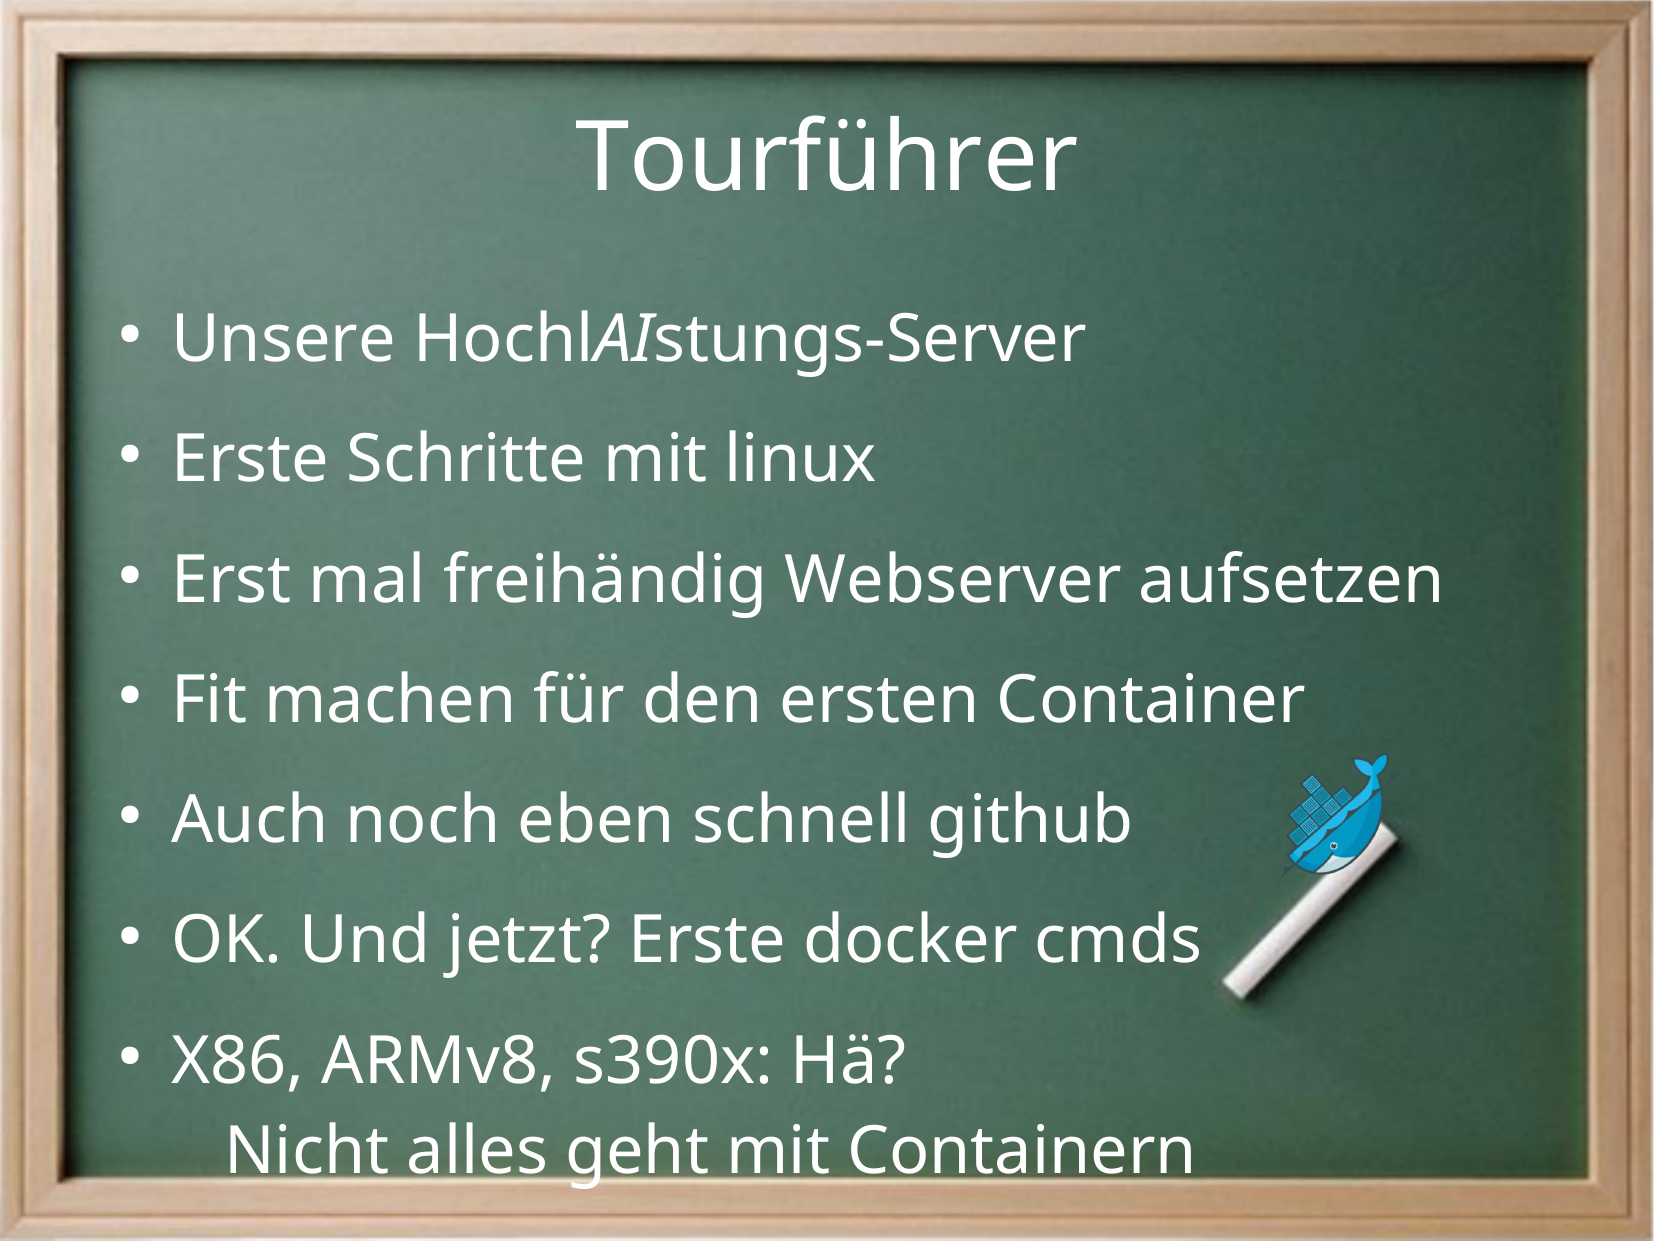

# Tourführer
Unsere HochlAIstungs-Server
Erste Schritte mit linux
Erst mal freihändig Webserver aufsetzen
Fit machen für den ersten Container
Auch noch eben schnell github
OK. Und jetzt? Erste docker cmds
X86, ARMv8, s390x: Hä?
Nicht alles geht mit Containern